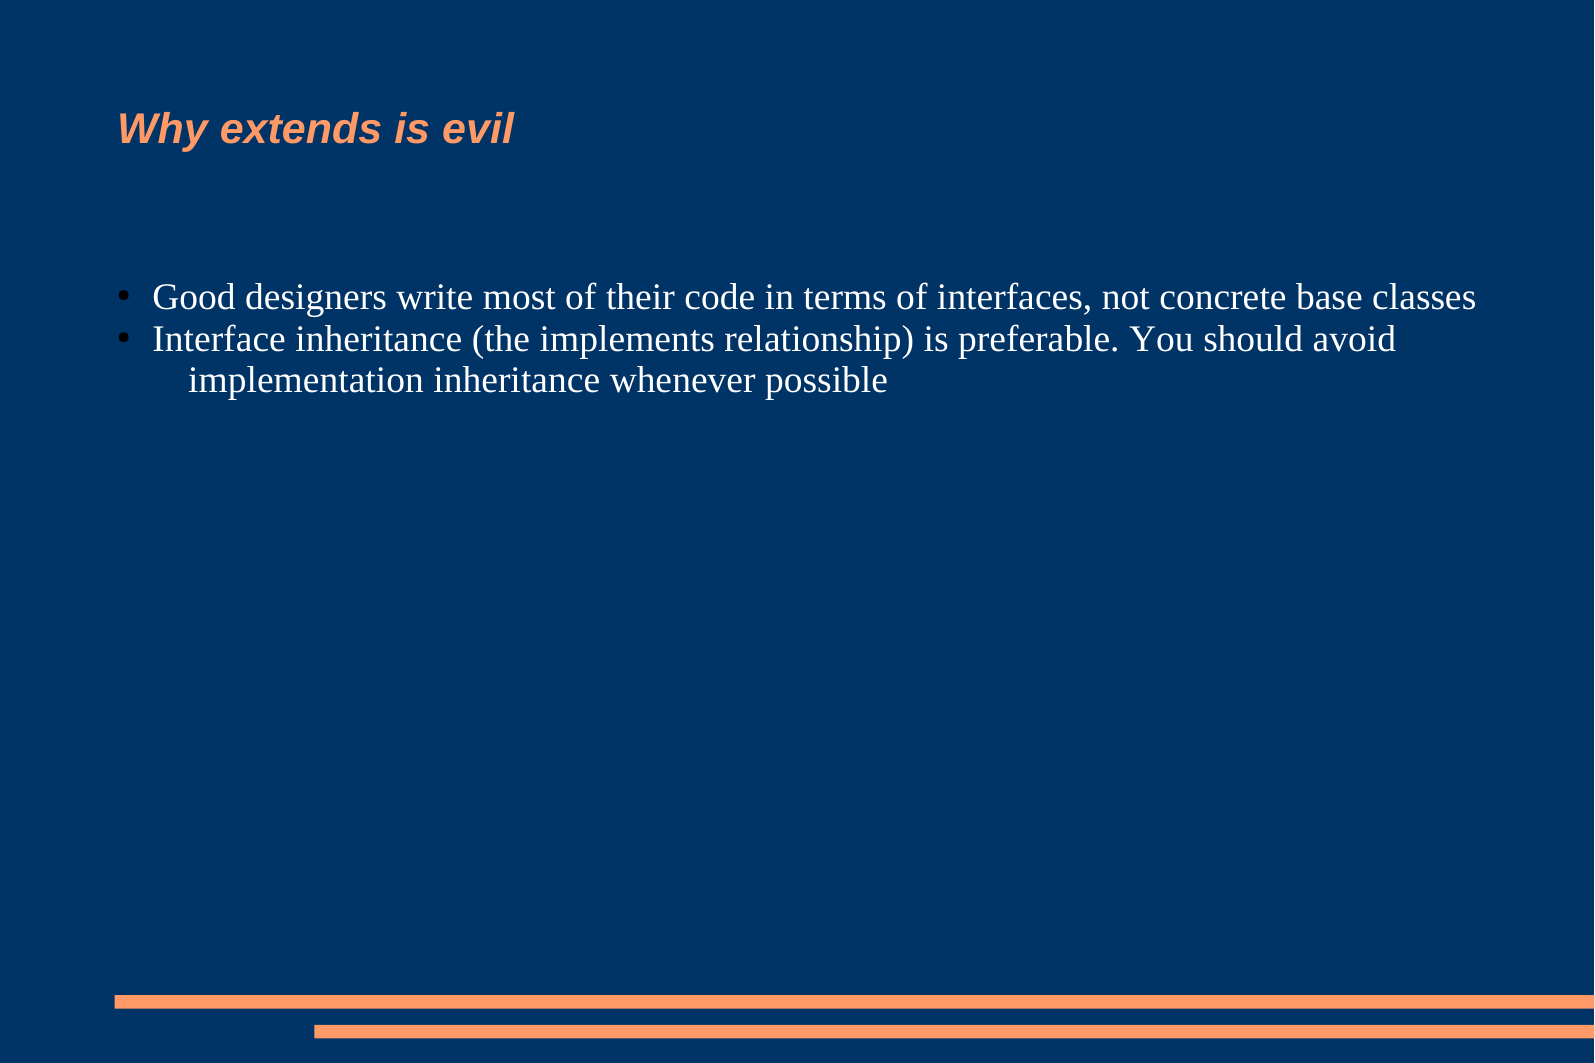

# Why extends is evil
Good designers write most of their code in terms of interfaces, not concrete base classes
Interface inheritance (the implements relationship) is preferable. You should avoid implementation inheritance whenever possible